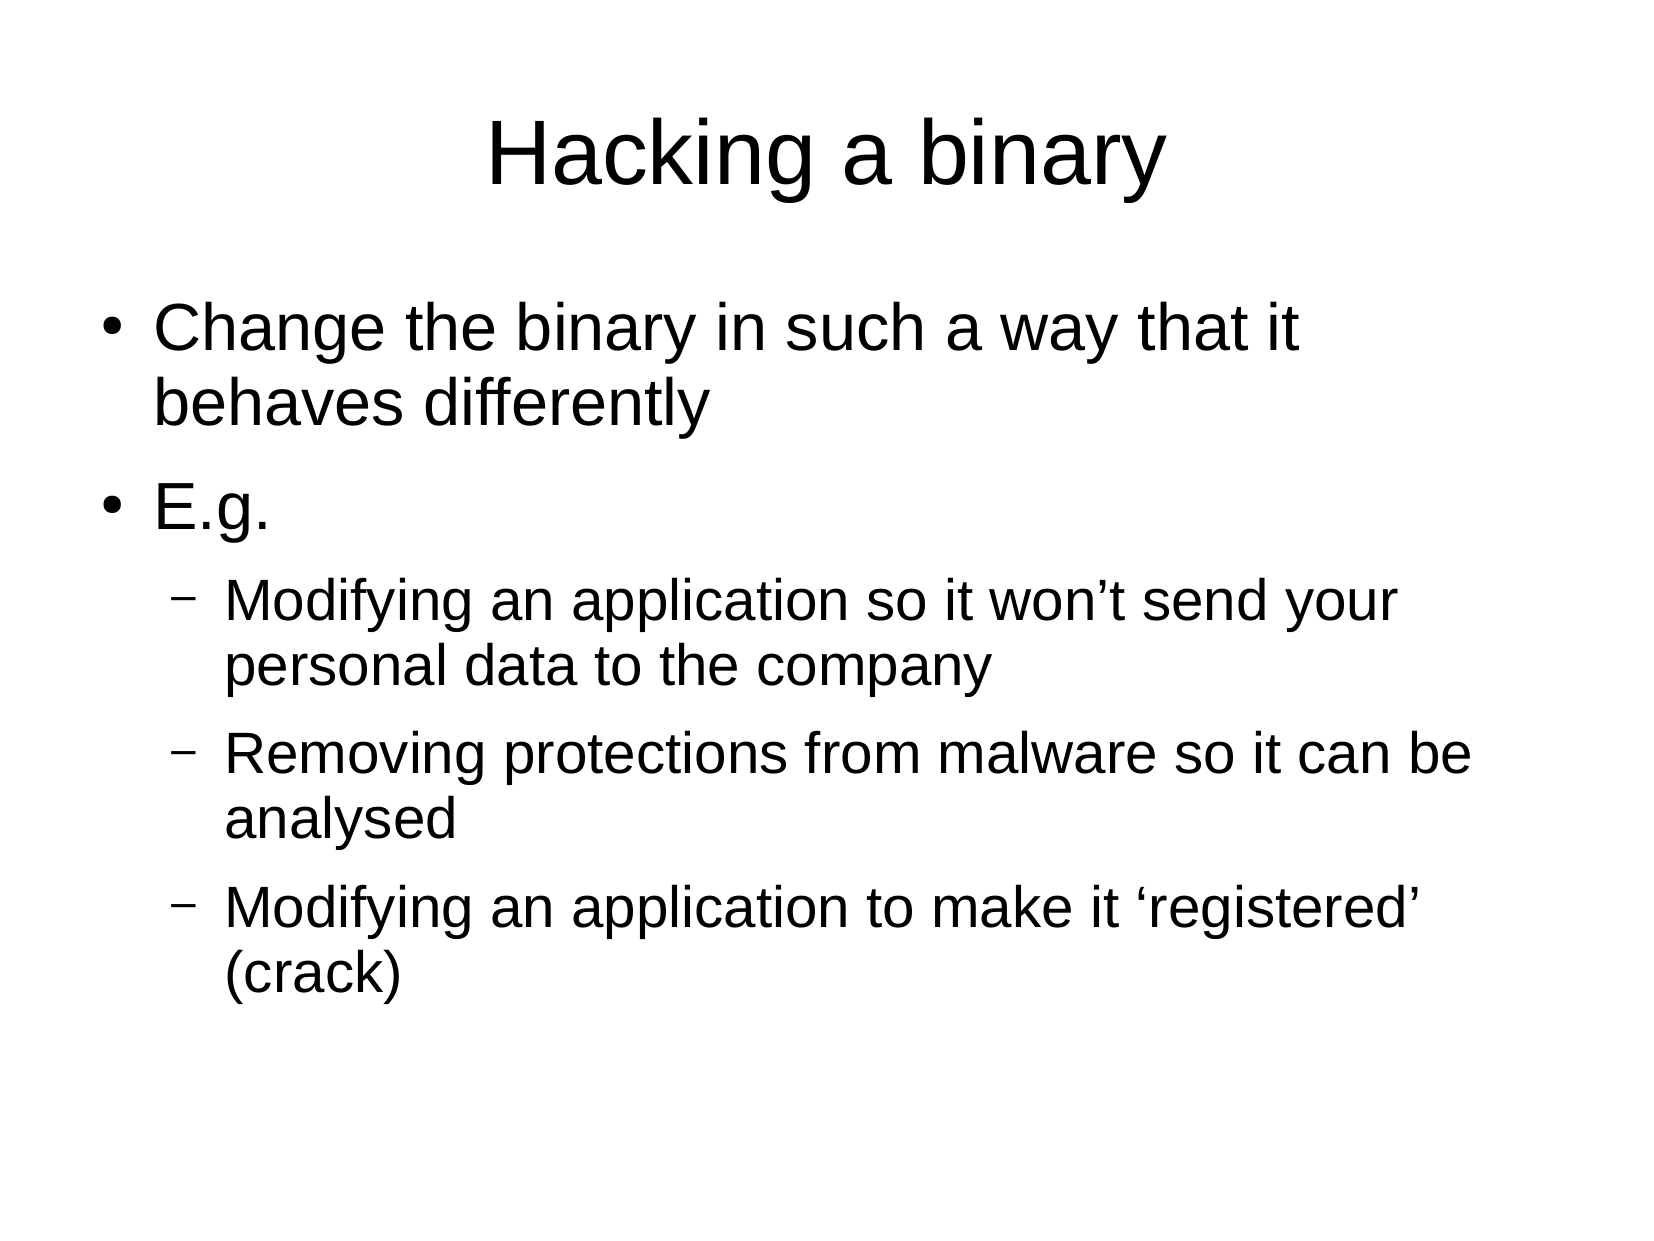

# Hacking a binary
Change the binary in such a way that it behaves differently
E.g.
Modifying an application so it won’t send your personal data to the company
Removing protections from malware so it can be analysed
Modifying an application to make it ‘registered’ (crack)